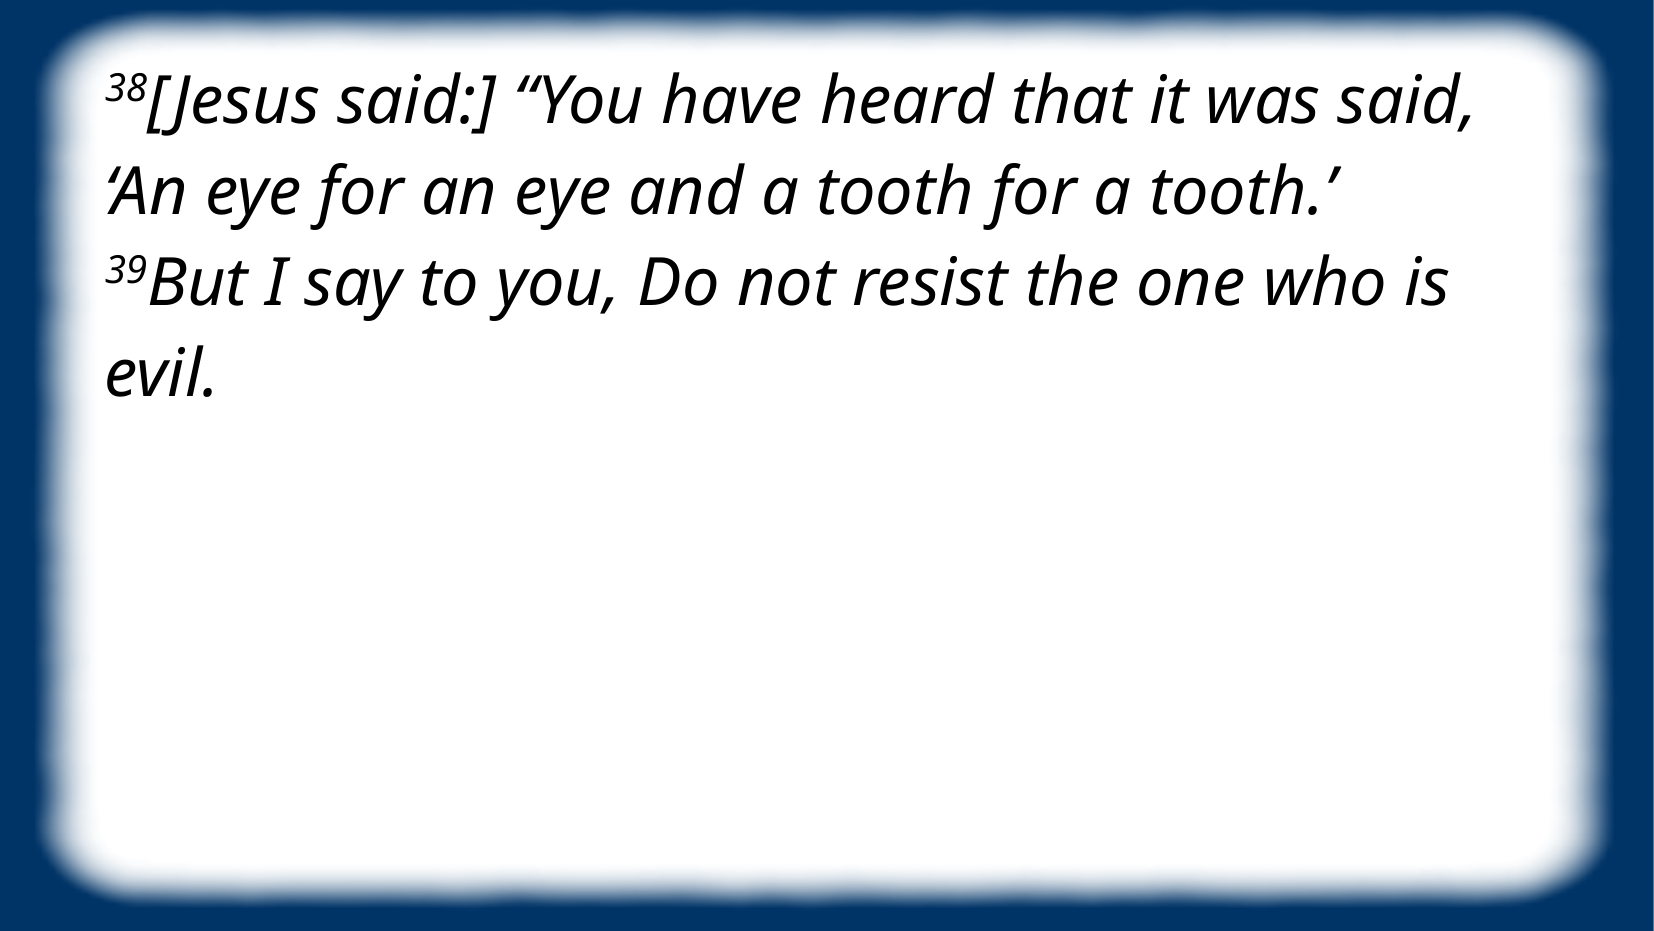

38[Jesus said:] “You have heard that it was said, ‘An eye for an eye and a tooth for a tooth.’
39But I say to you, Do not resist the one who is evil.